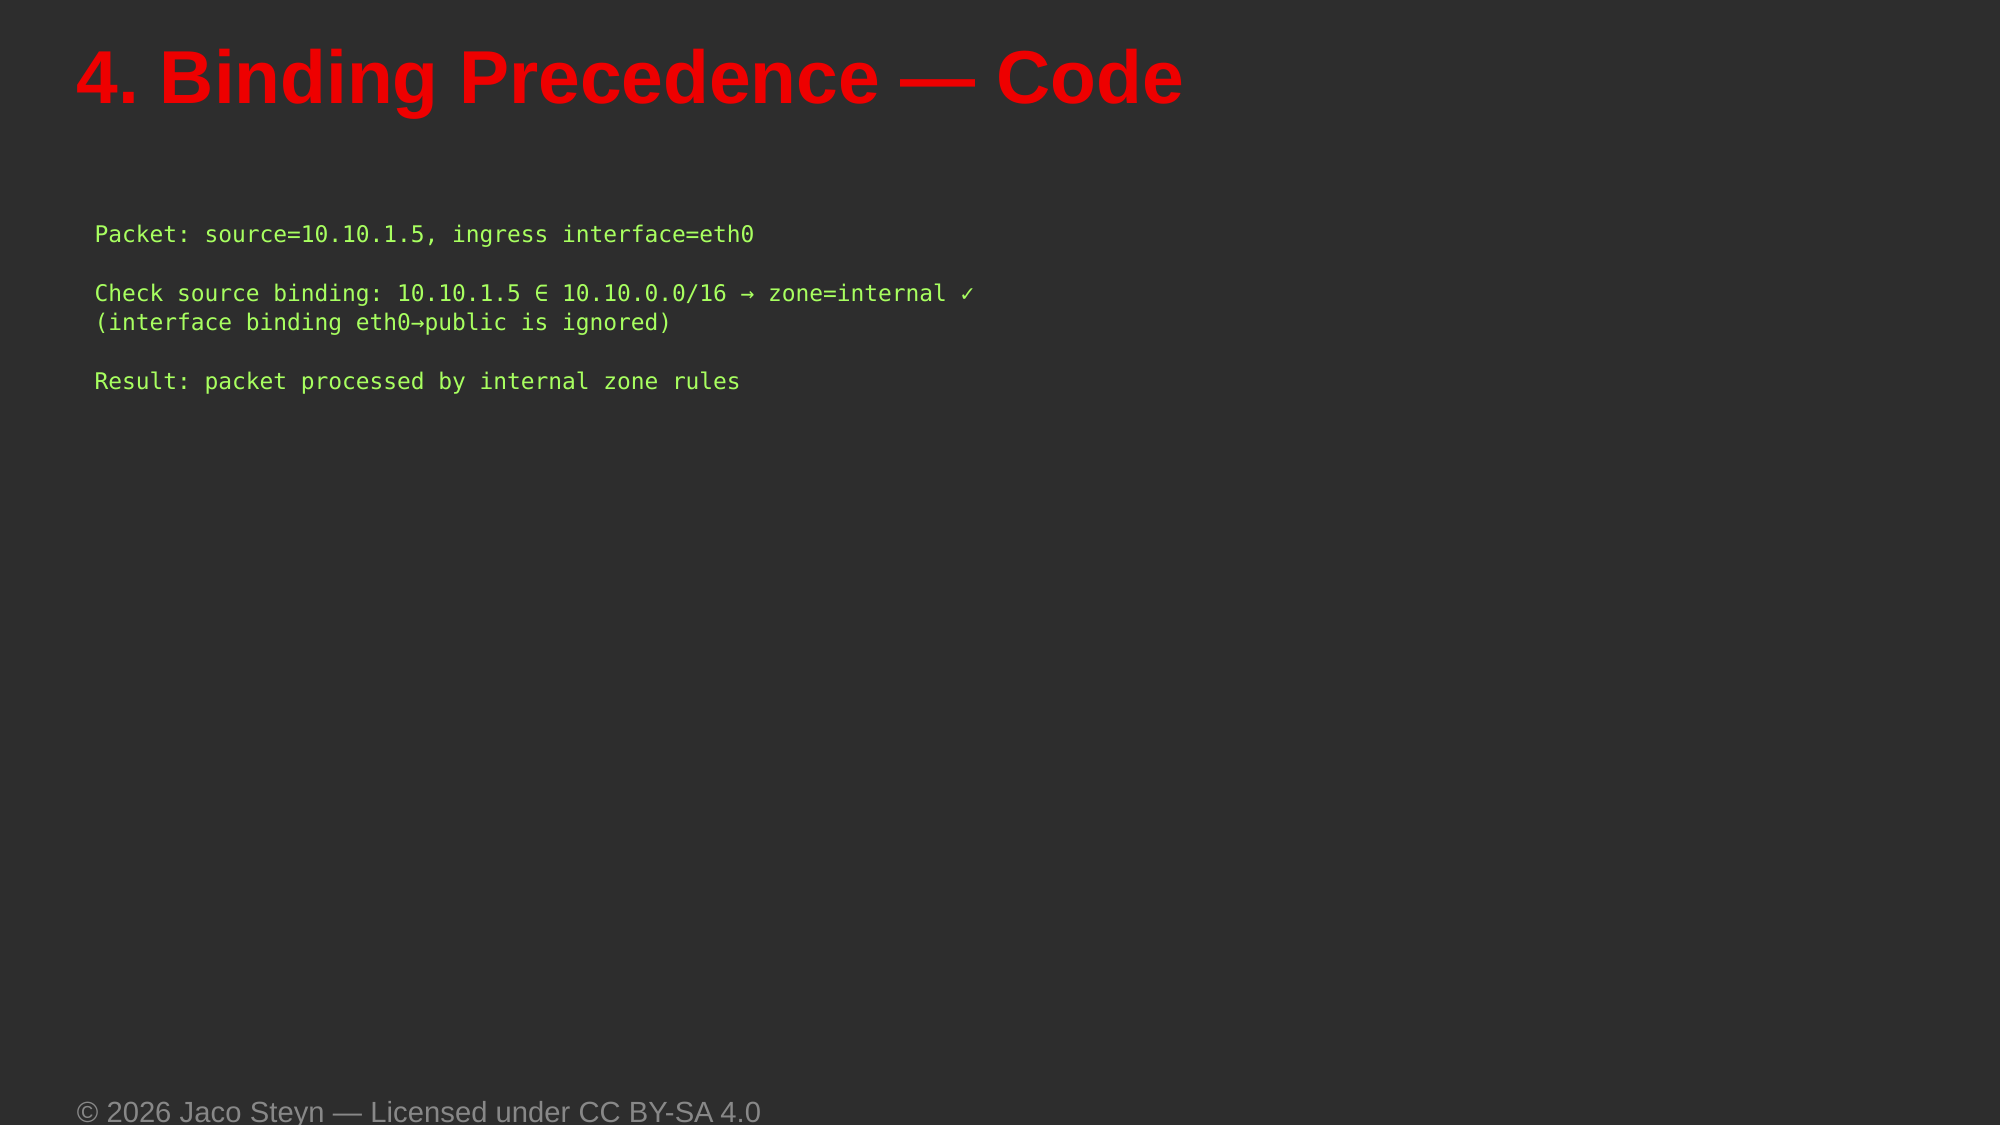

4. Binding Precedence — Code
Packet: source=10.10.1.5, ingress interface=eth0
Check source binding: 10.10.1.5 ∈ 10.10.0.0/16 → zone=internal ✓
(interface binding eth0→public is ignored)
Result: packet processed by internal zone rules
© 2026 Jaco Steyn — Licensed under CC BY-SA 4.0